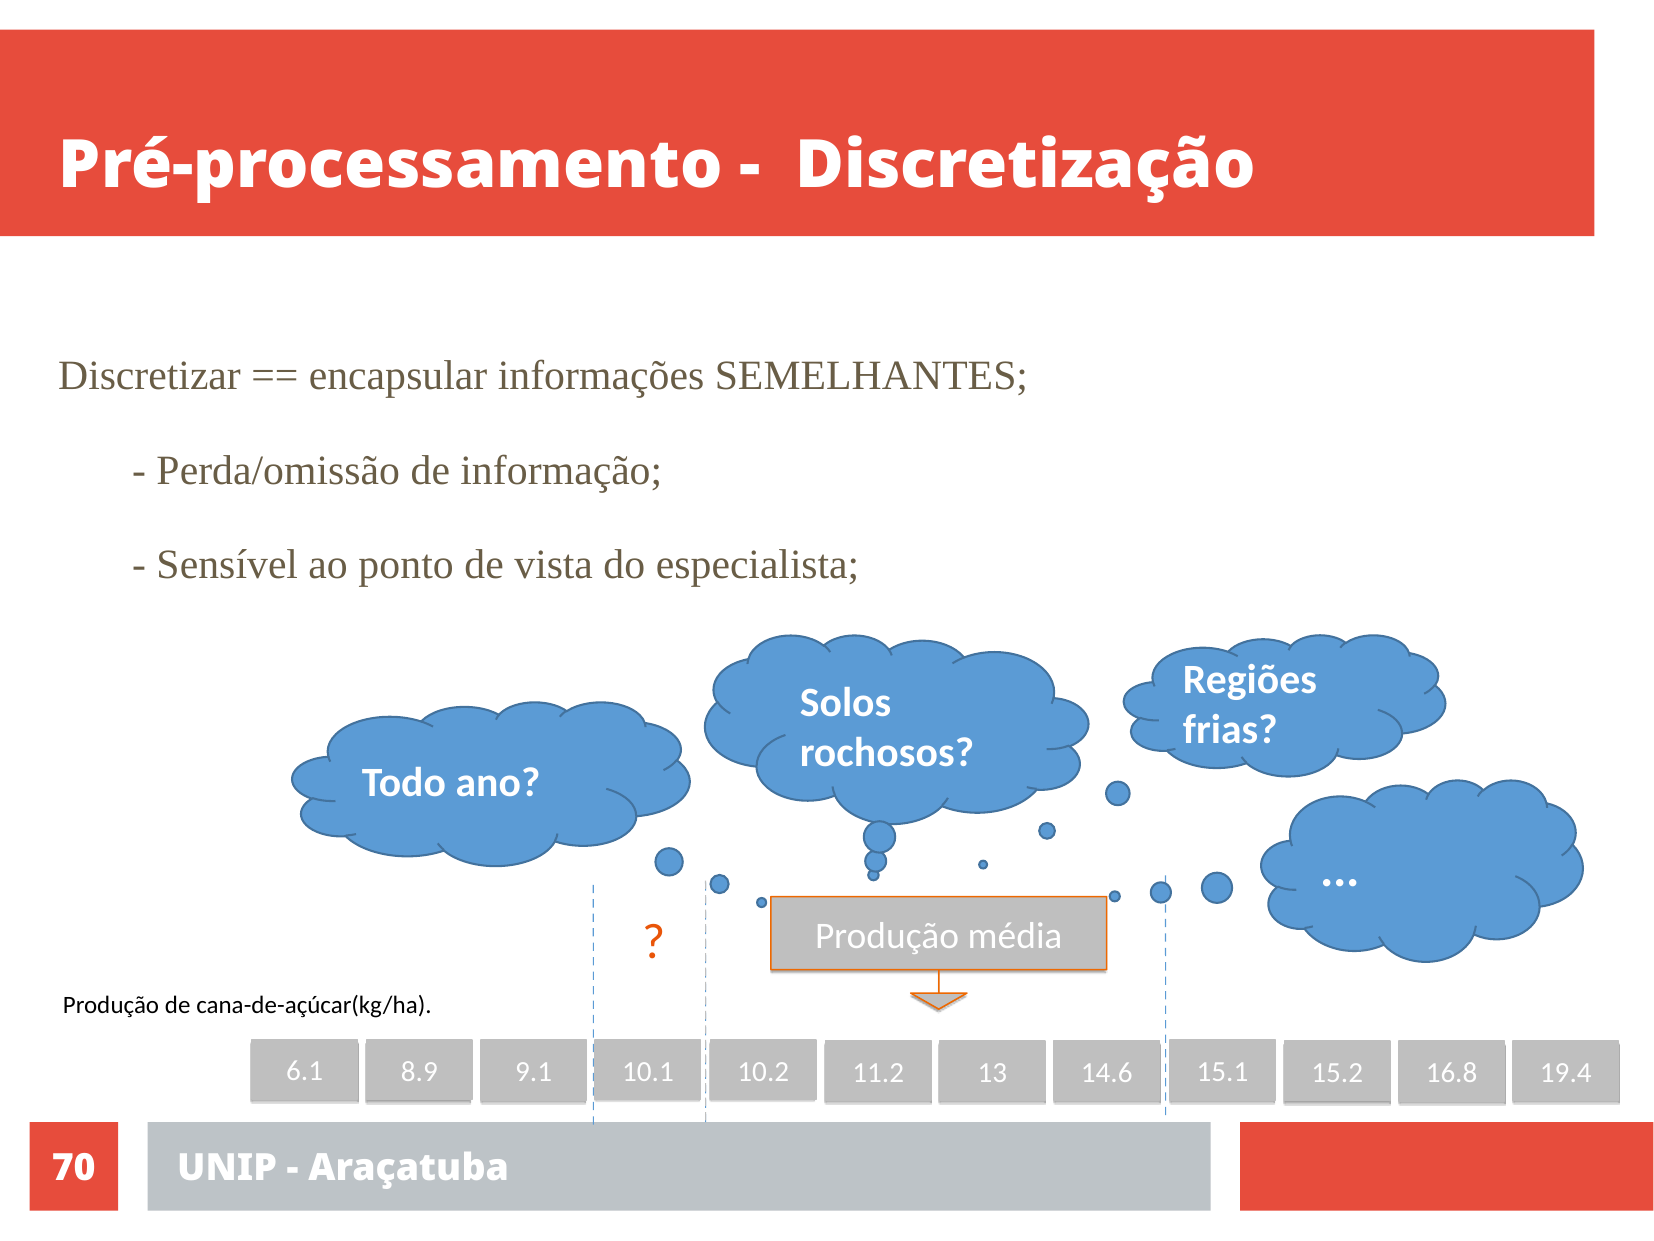

# Pré-processamento - Discretização
Discretizar == encapsular informações SEMELHANTES;
	- Perda/omissão de informação;
	- Sensível ao ponto de vista do especialista;
Solos rochosos?
Regiões frias?
Todo ano?
...
Produção média
?
Produção de cana-de-açúcar(kg/ha).
6.1
10.1
10.2
8.9
9.1
15.1
14.6
11.2
13
19.4
15.2
16.8
70
UNIP - Araçatuba